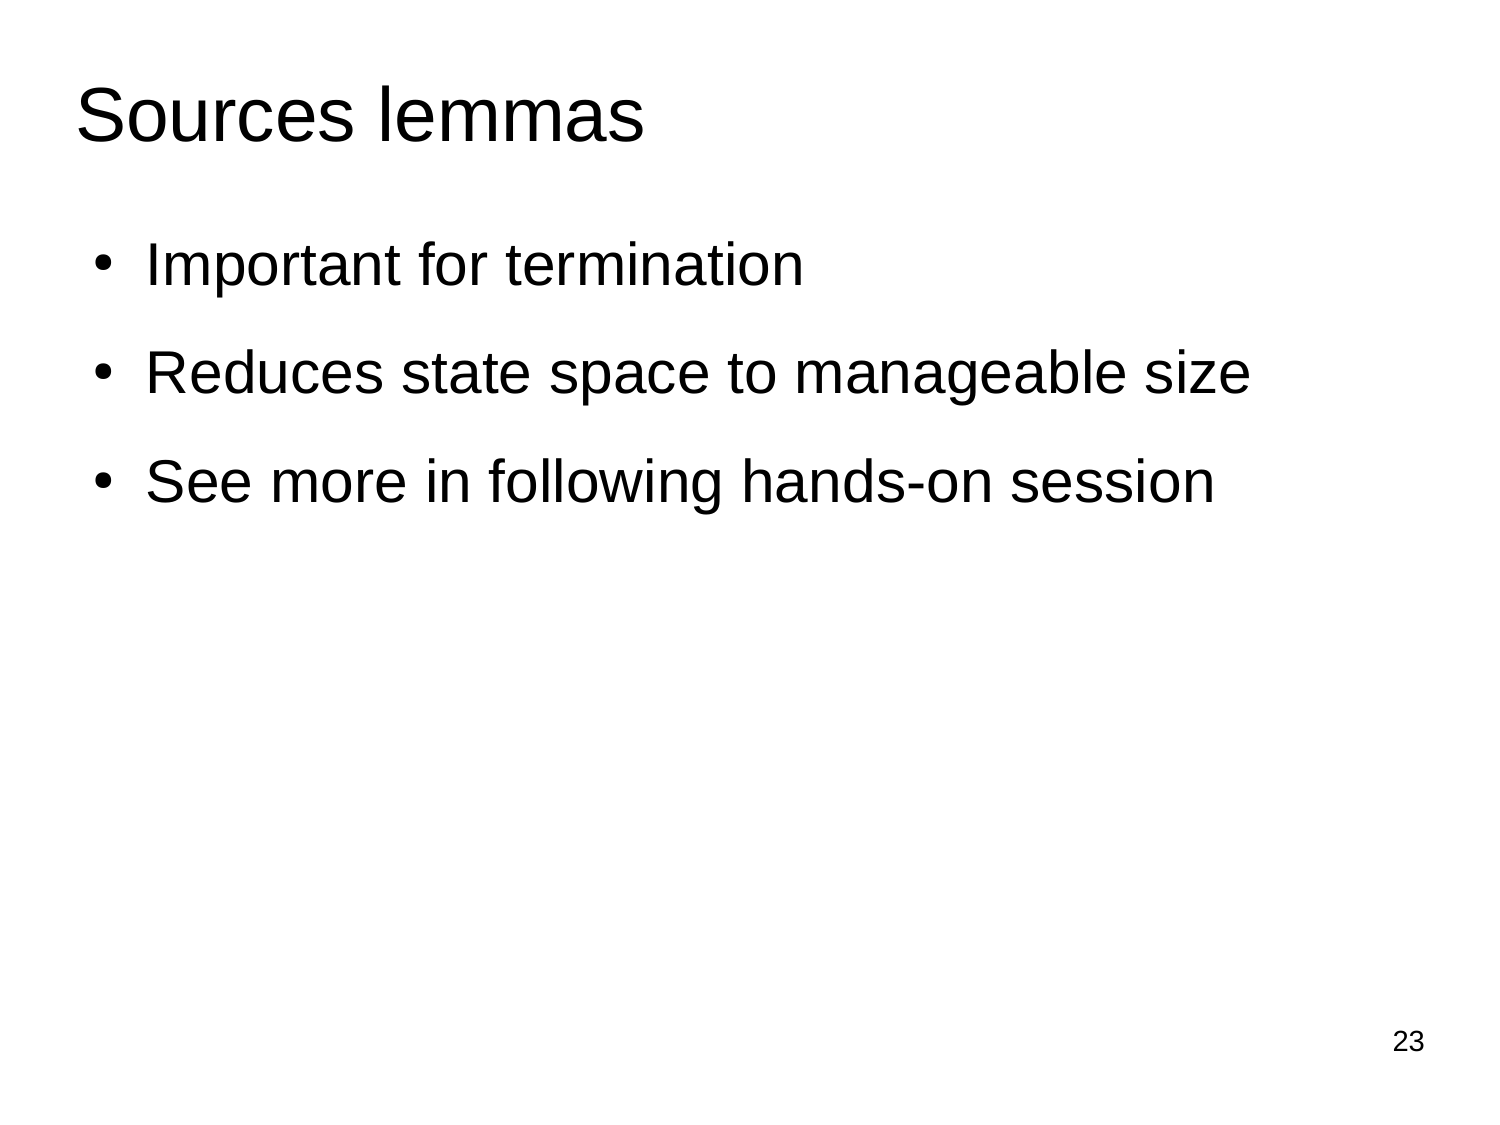

# Sources lemmas
Important for termination
Reduces state space to manageable size
See more in following hands-on session
23